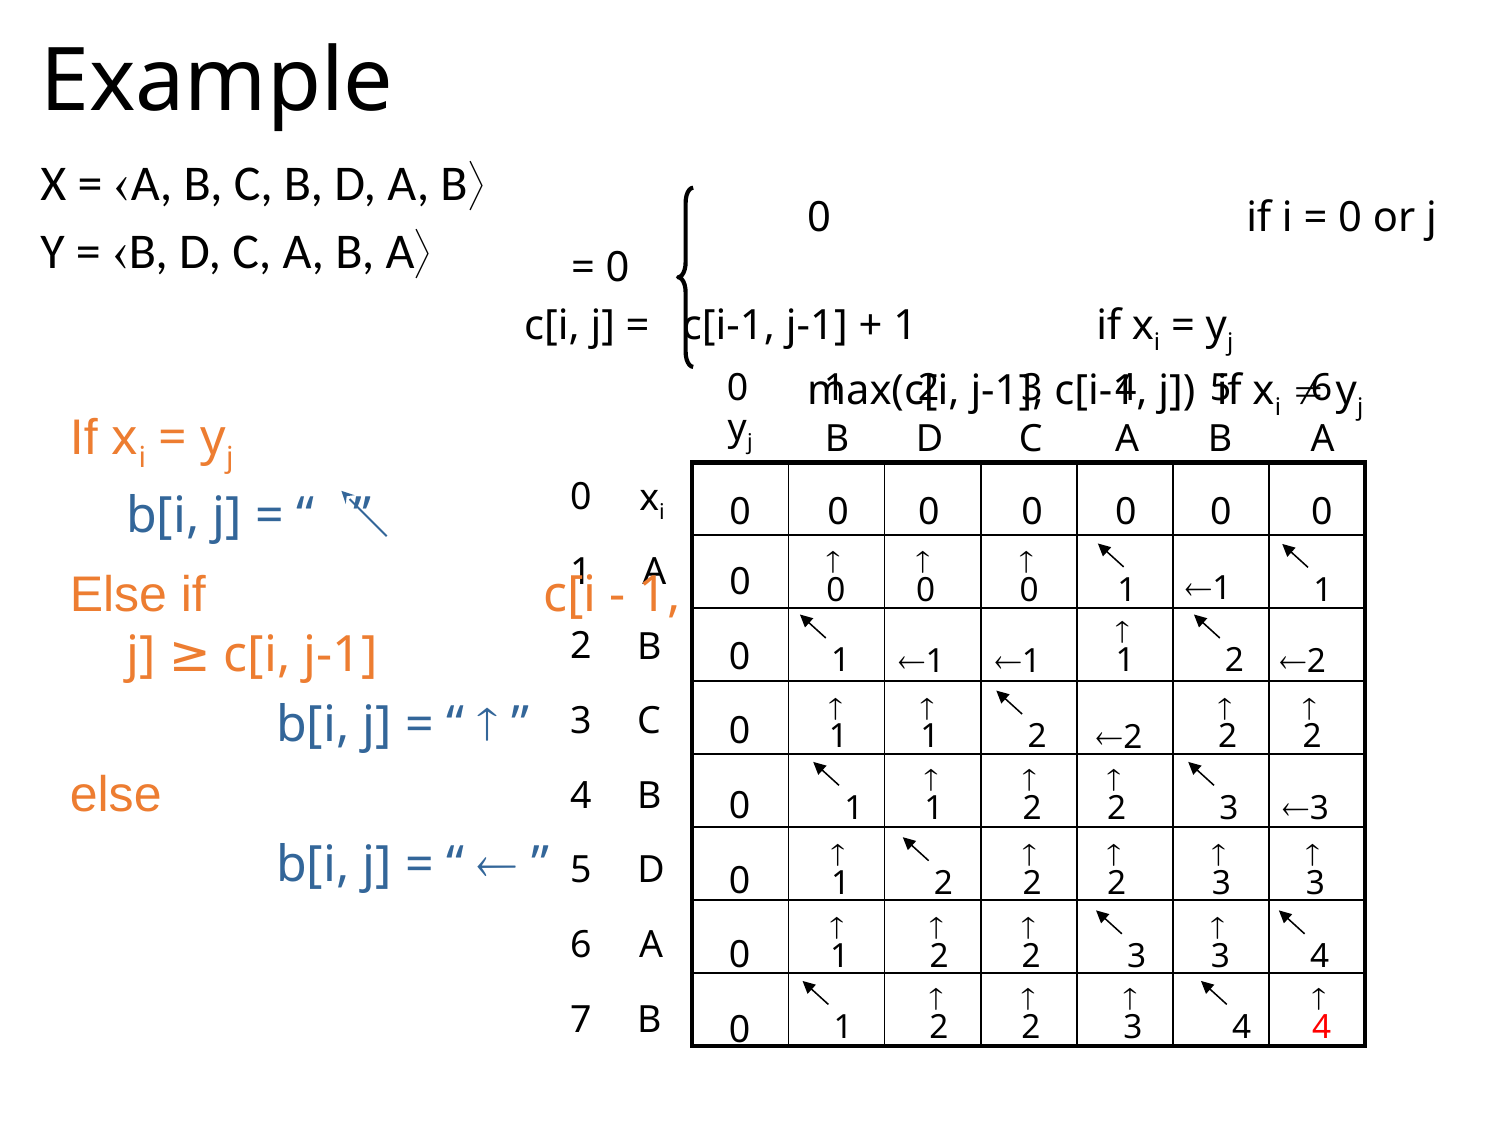

# Example
X = A, B, C, B, D, A, B
Y = B, D, C, A, B, A
		 0			 if i = 0 or j = 0
c[i, j] = c[i-1, j-1] + 1	 if xi = yj
		 max(c[i, j-1], c[i-1, j]) if xi  yj
0
1
2
3
4
5
6
yj
If xi = yj
	b[i, j] = “ ”
Else if 		 c[i - 1, j] ≥ c[i, j-1]
		b[i, j] = “  ”
else
		b[i, j] = “  ”
B
D
C
A
B
A
| | | | | | | |
| --- | --- | --- | --- | --- | --- | --- |
| | | | | | | |
| | | | | | | |
| | | | | | | |
| | | | | | | |
| | | | | | | |
| | | | | | | |
| | | | | | | |
0
xi
0
0
0
0
0
0
0
0
0
0
0
0
0
0
1
A
1

0

0

0
1
1
2
B
1

1
2
1
1
2
3
C

1

1
2

2

2
2
1

1

2

2
3
3
4
B

1
2

2

2

3

3
5
D

1

2

2
3

3
4
6
A
1

2

2

3
4

4
7
B